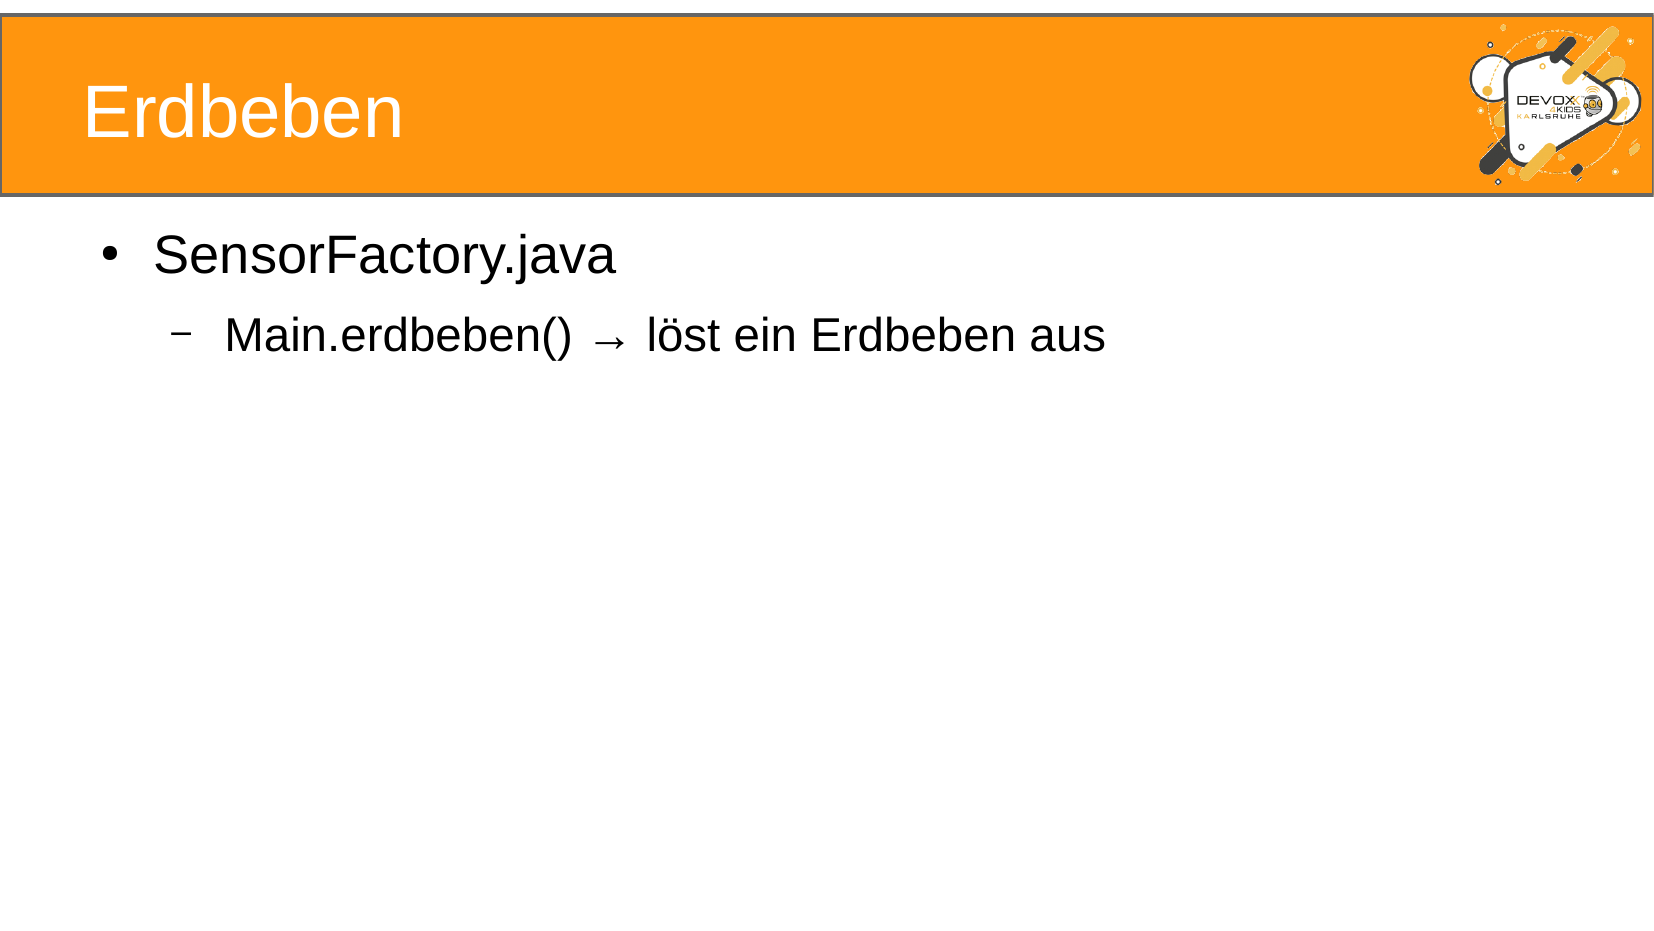

# Erdbeben
SensorFactory.java
Main.erdbeben() → löst ein Erdbeben aus